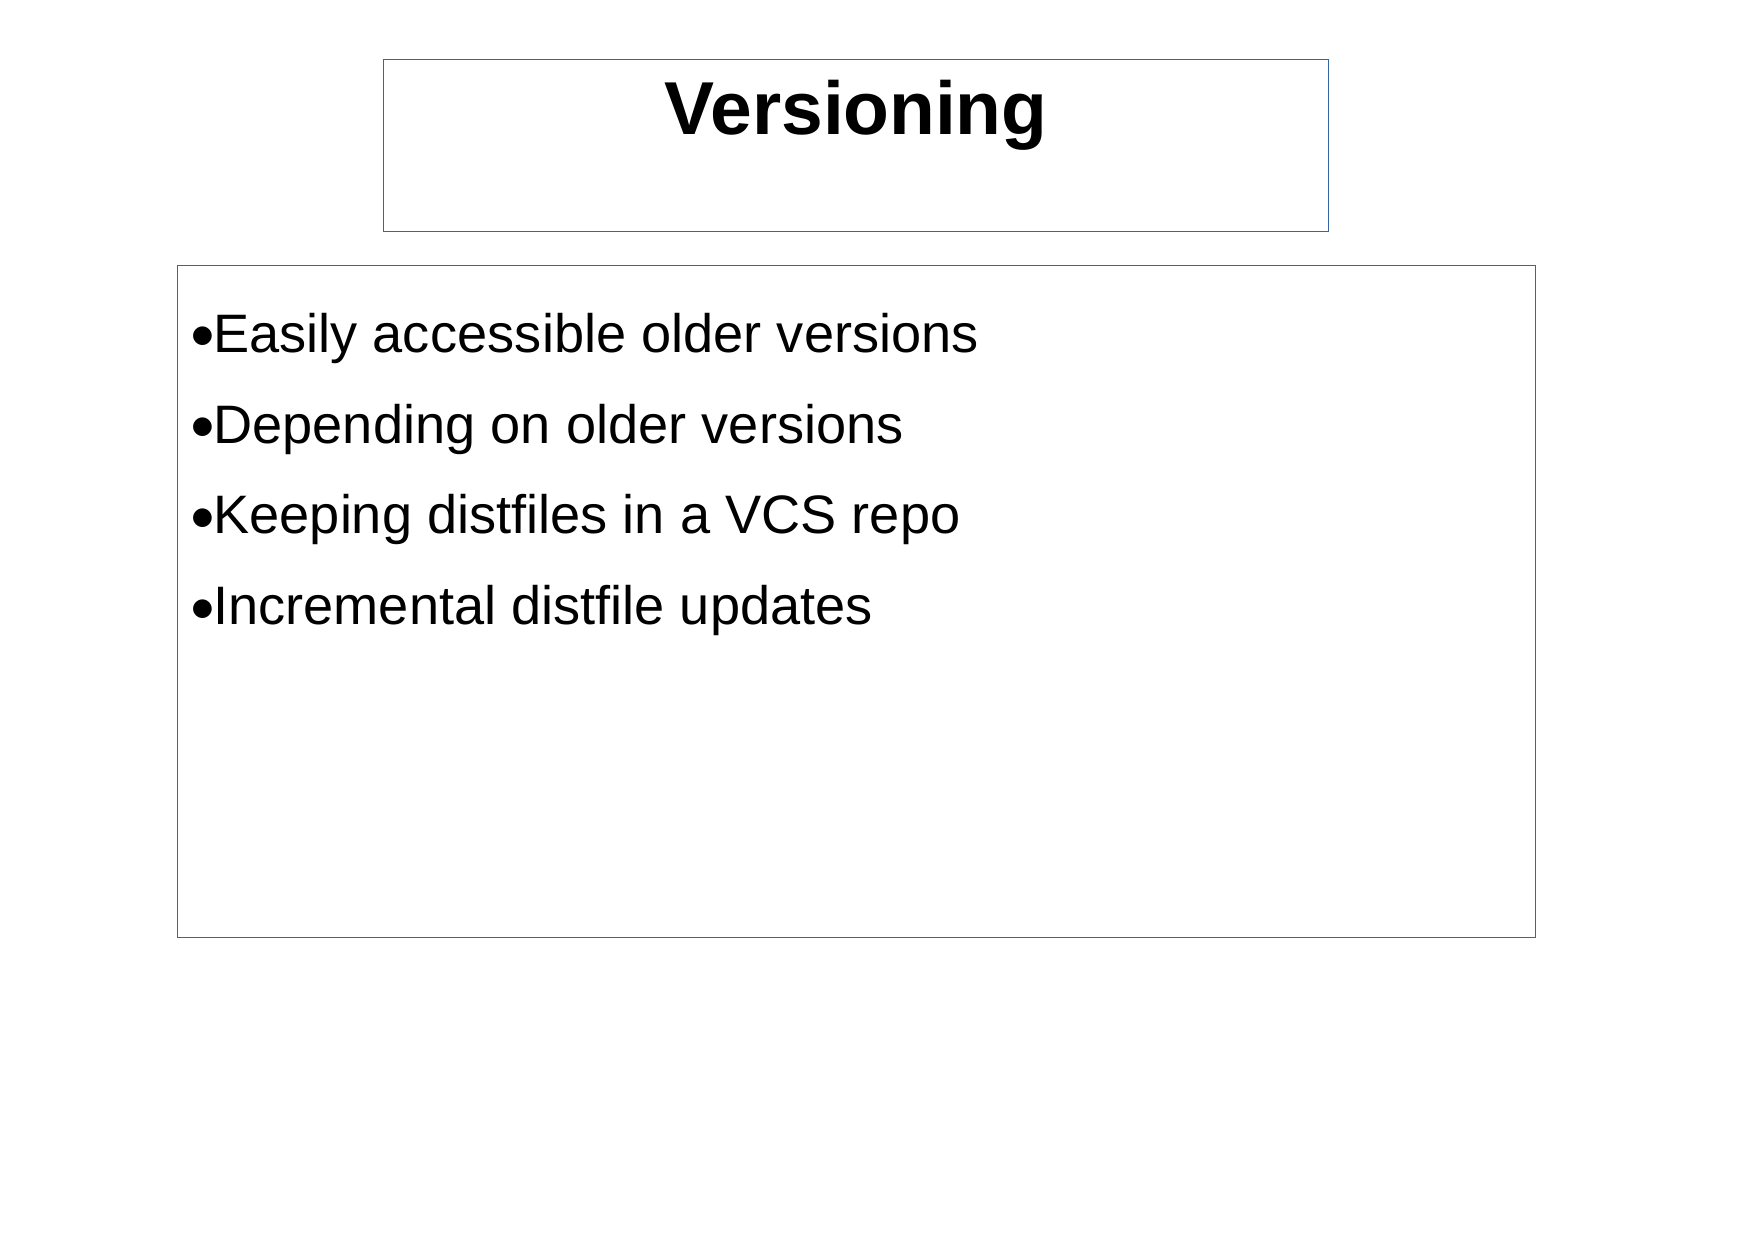

Versioning
Easily accessible older versions
Depending on older versions
Keeping distfiles in a VCS repo
Incremental distfile updates